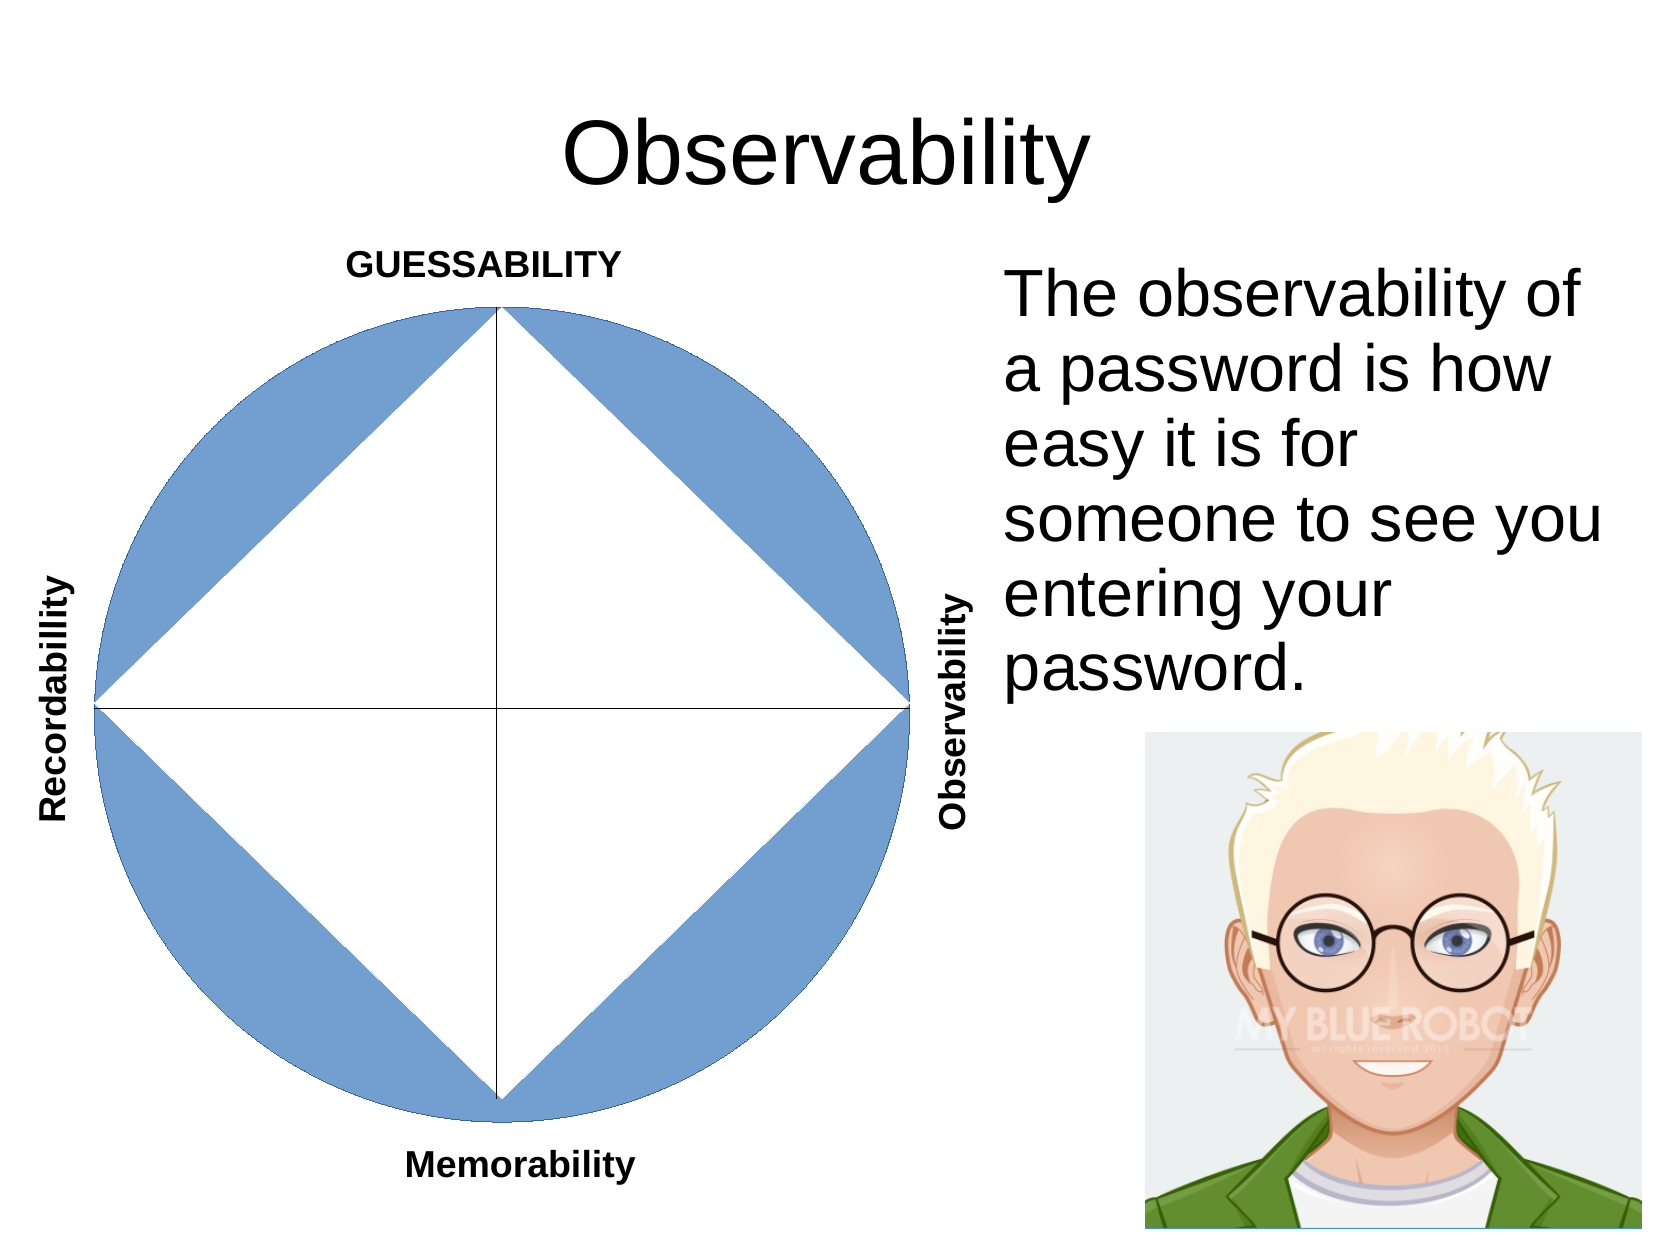

# Observability
GUESSABILITY
The observability of a password is how easy it is for someone to see you entering your password.
Recordabillity
Observability
Memorability